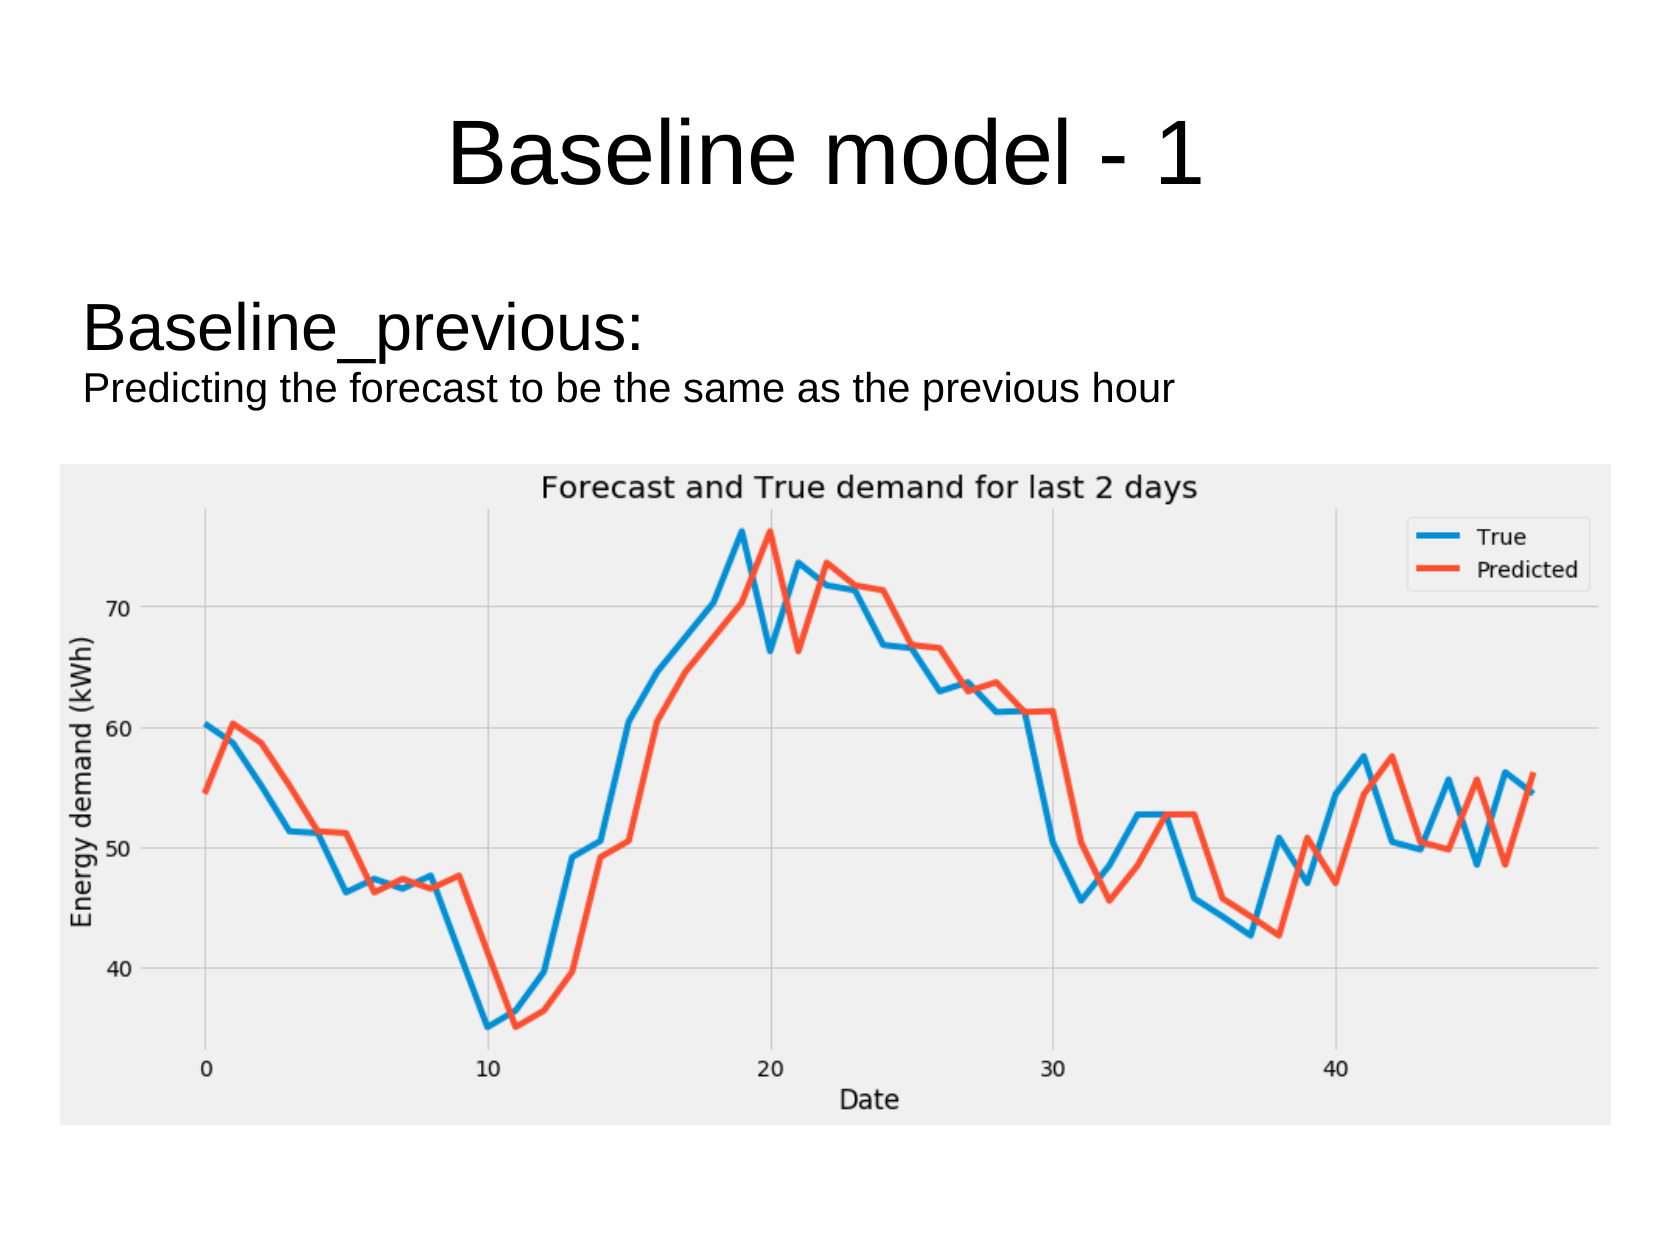

# Baseline model - 1
Baseline_previous:
Predicting the forecast to be the same as the previous hour